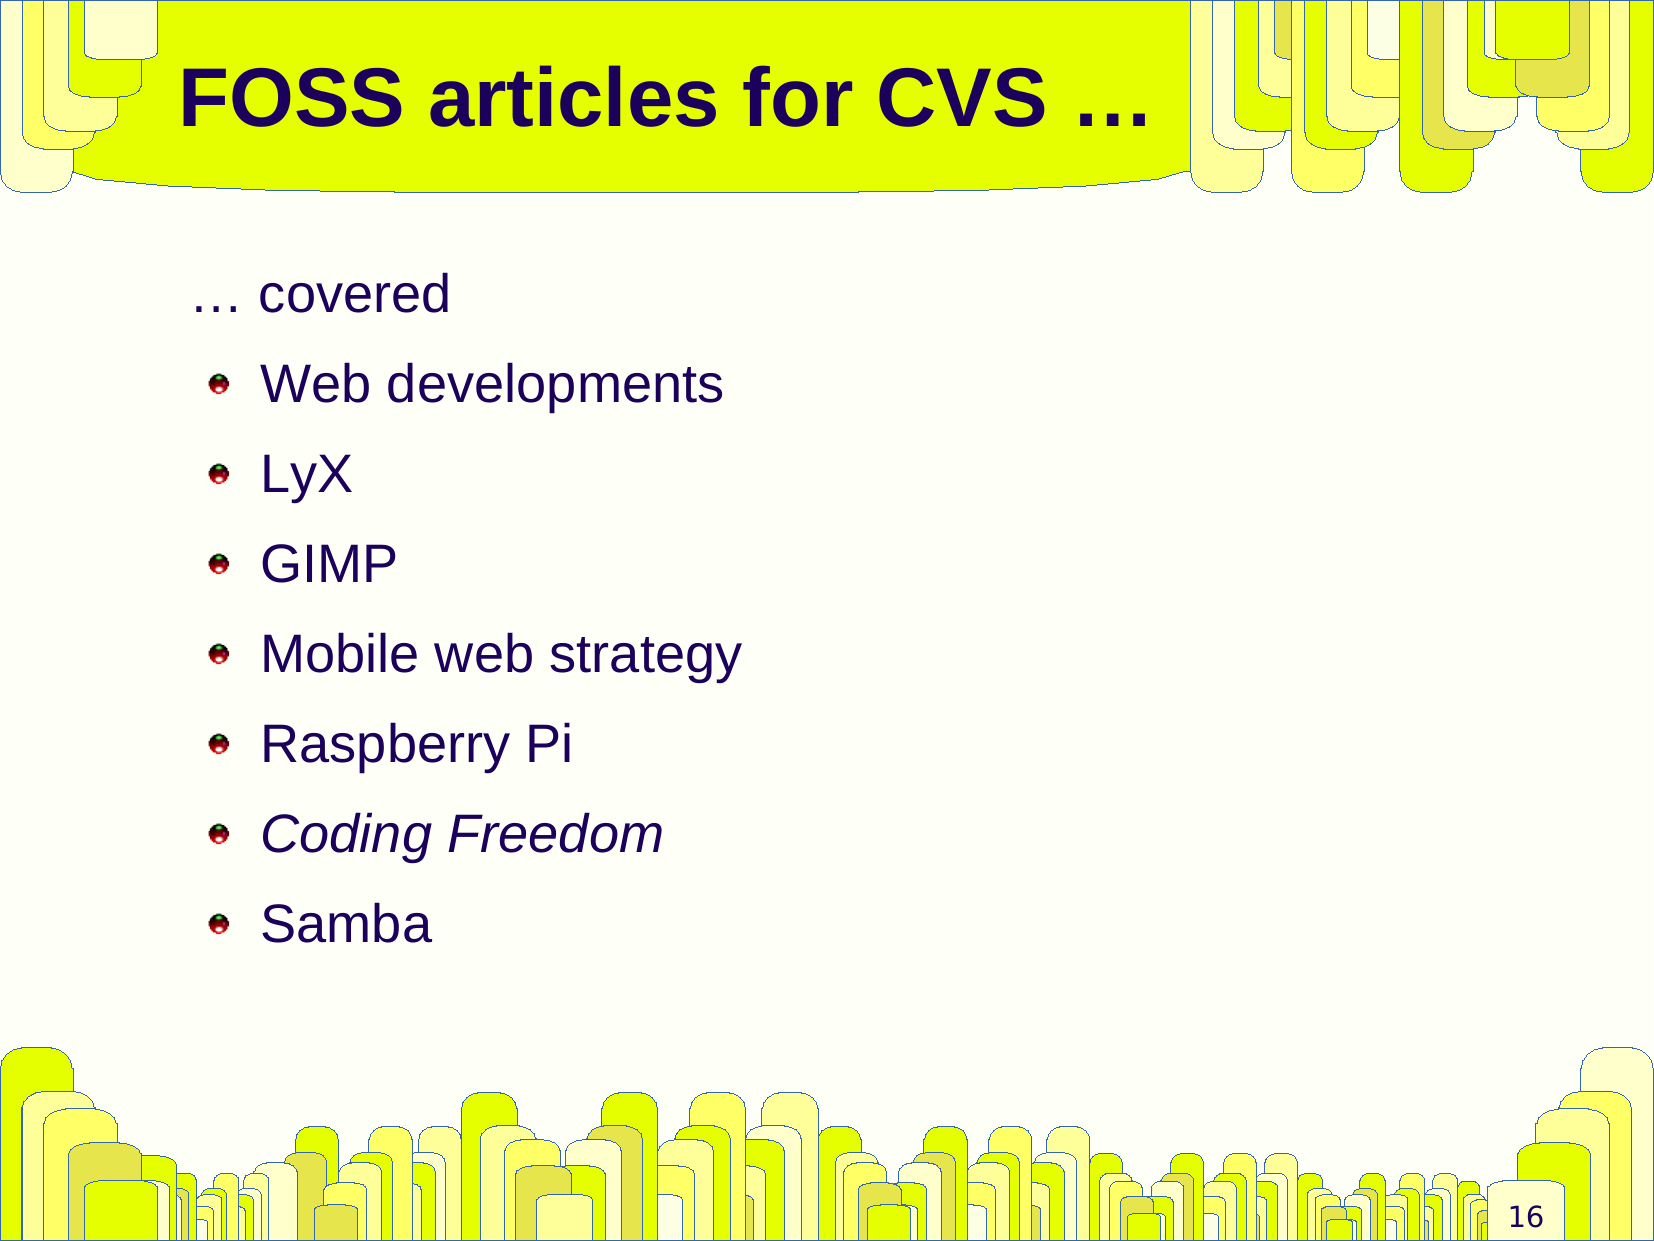

# FOSS articles for CVS …
… covered
Web developments
LyX
GIMP
Mobile web strategy
Raspberry Pi
Coding Freedom
Samba